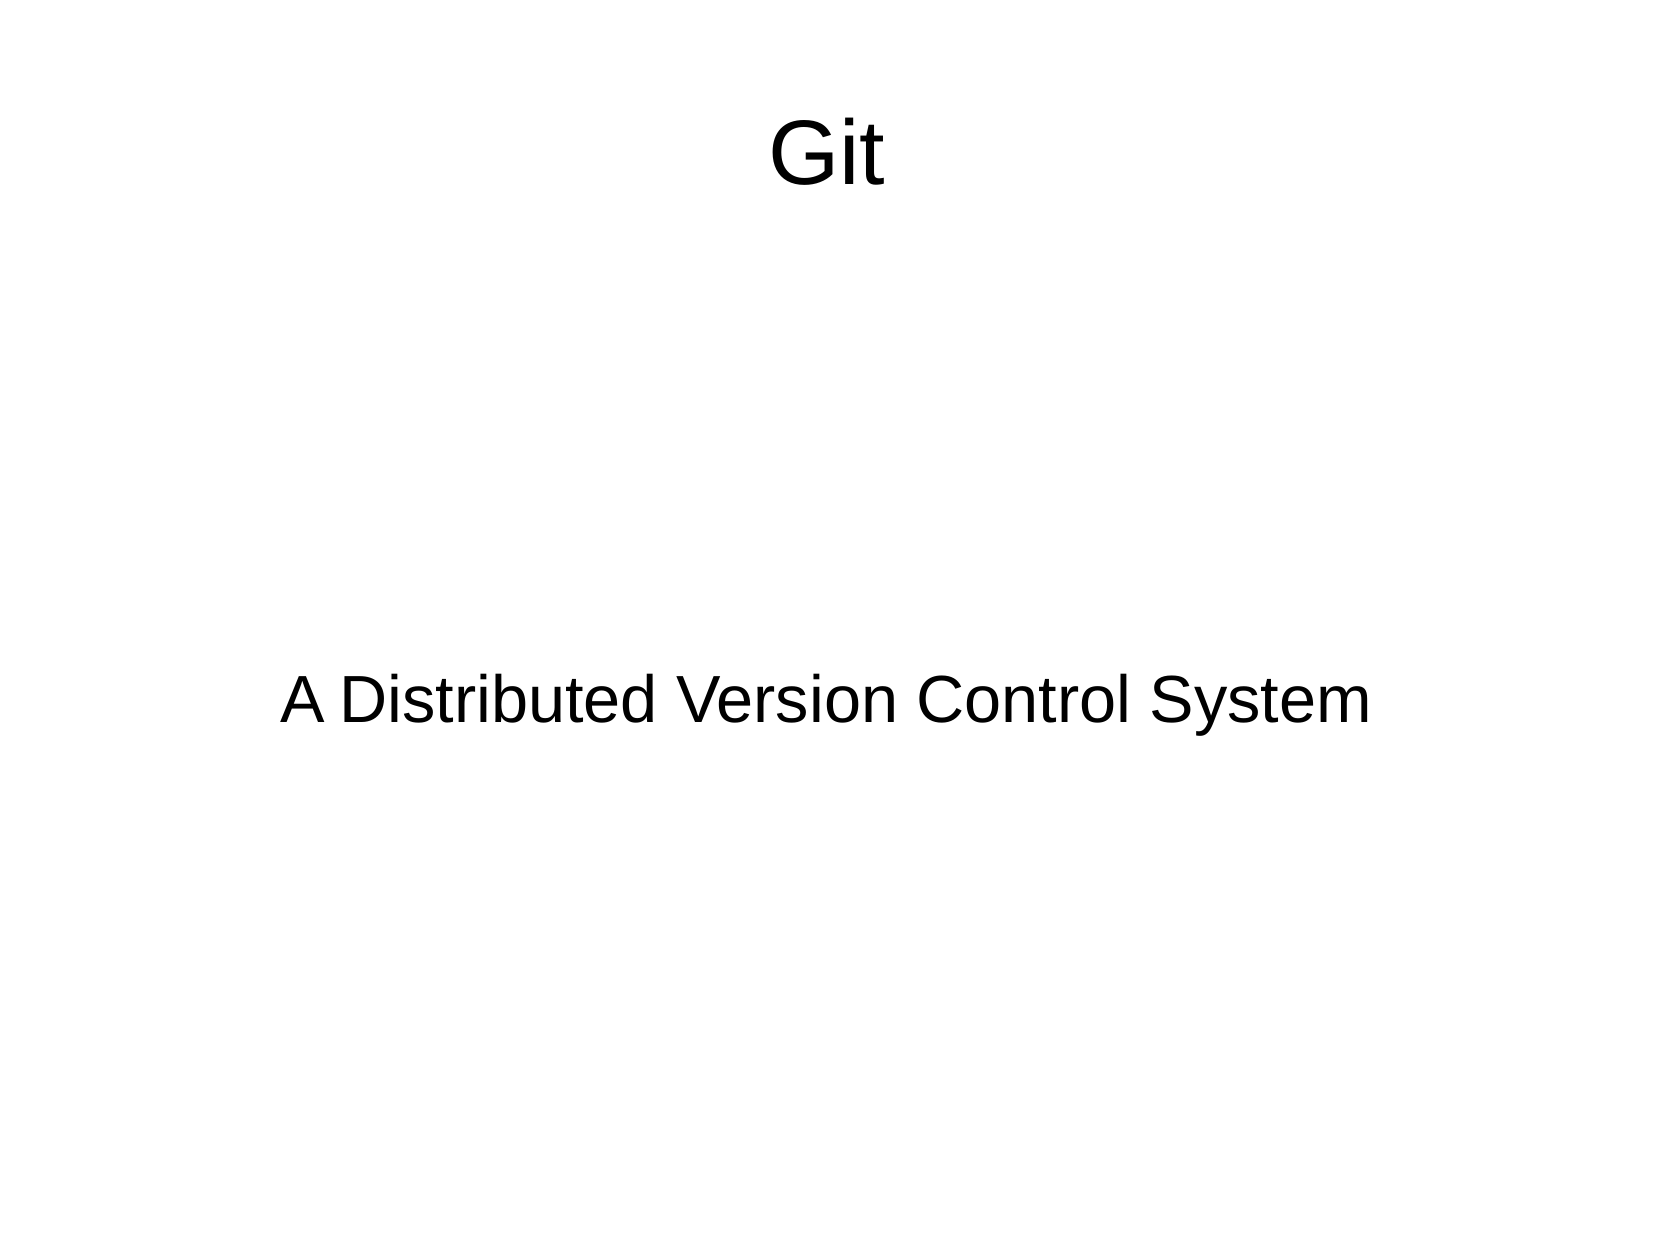

# Git
A Distributed Version Control System